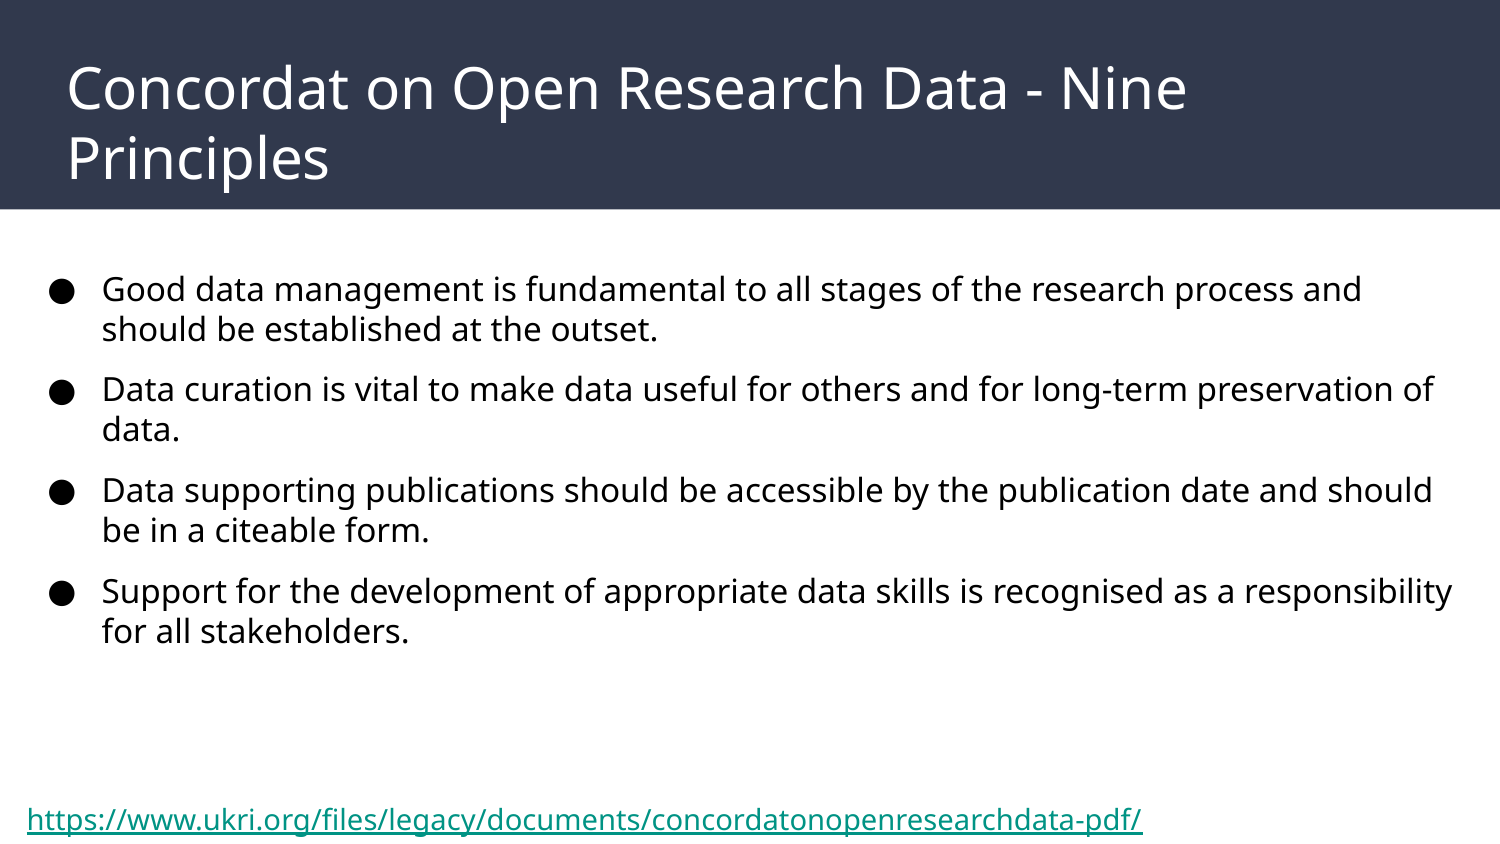

# Concordat on Open Research Data - Nine Principles
Good data management is fundamental to all stages of the research process and should be established at the outset.
Data curation is vital to make data useful for others and for long-term preservation of data.
Data supporting publications should be accessible by the publication date and should be in a citeable form.
Support for the development of appropriate data skills is recognised as a responsibility for all stakeholders.
https://www.ukri.org/files/legacy/documents/concordatonopenresearchdata-pdf/